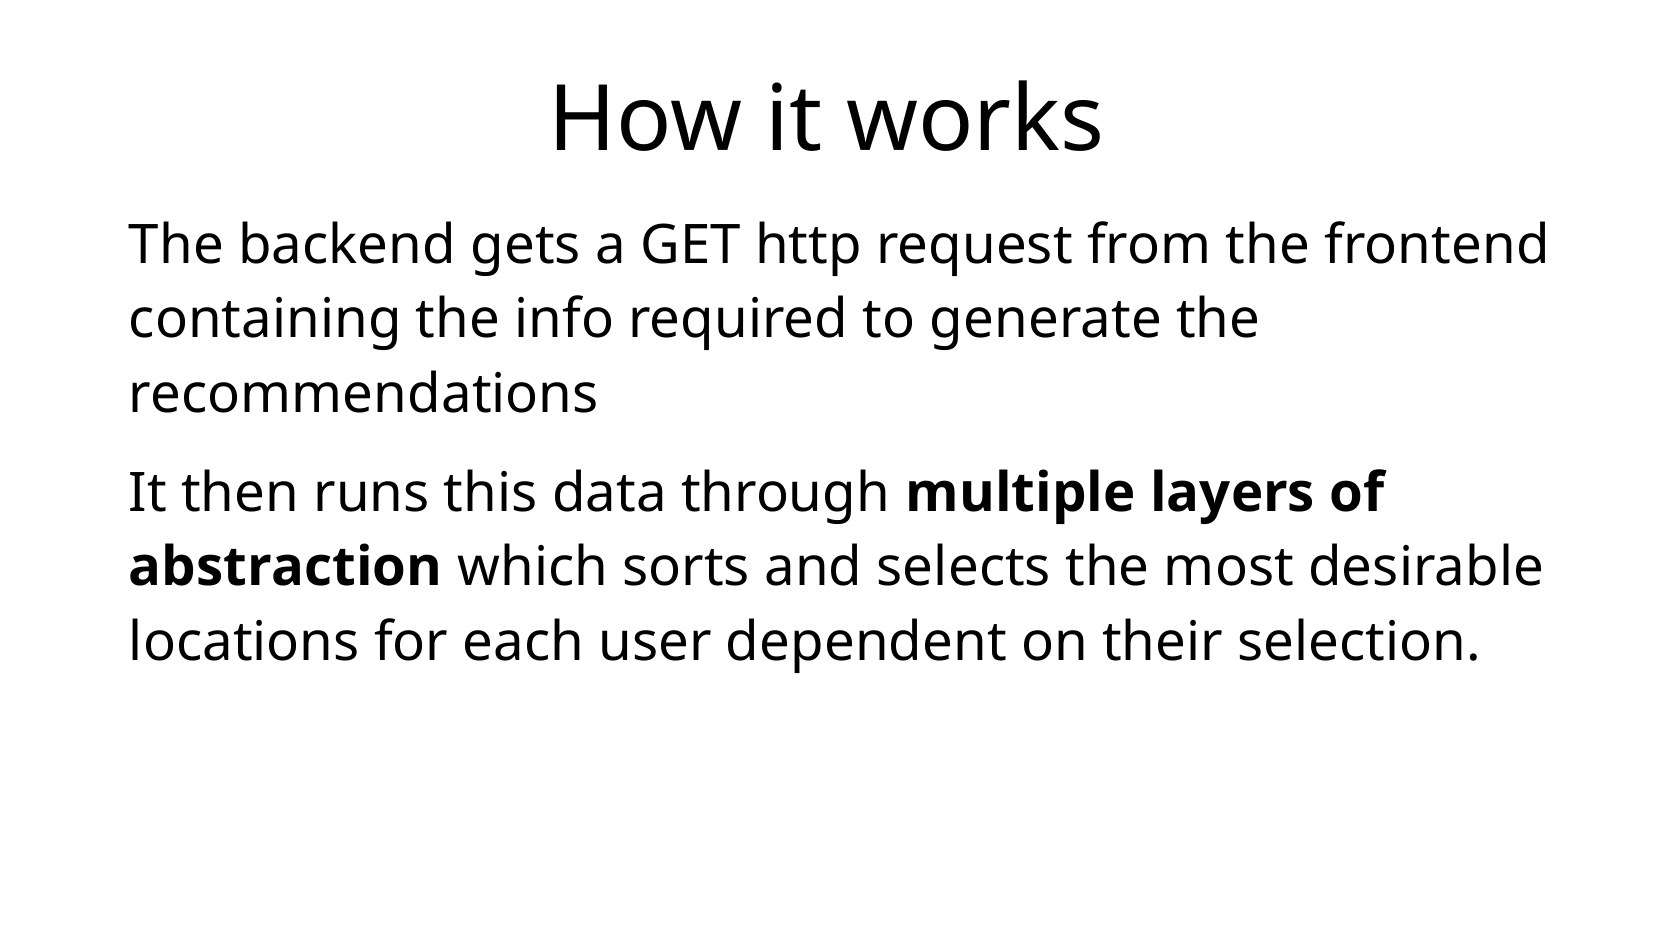

# How it works
The backend gets a GET http request from the frontend containing the info required to generate the recommendations
It then runs this data through multiple layers of abstraction which sorts and selects the most desirable locations for each user dependent on their selection.